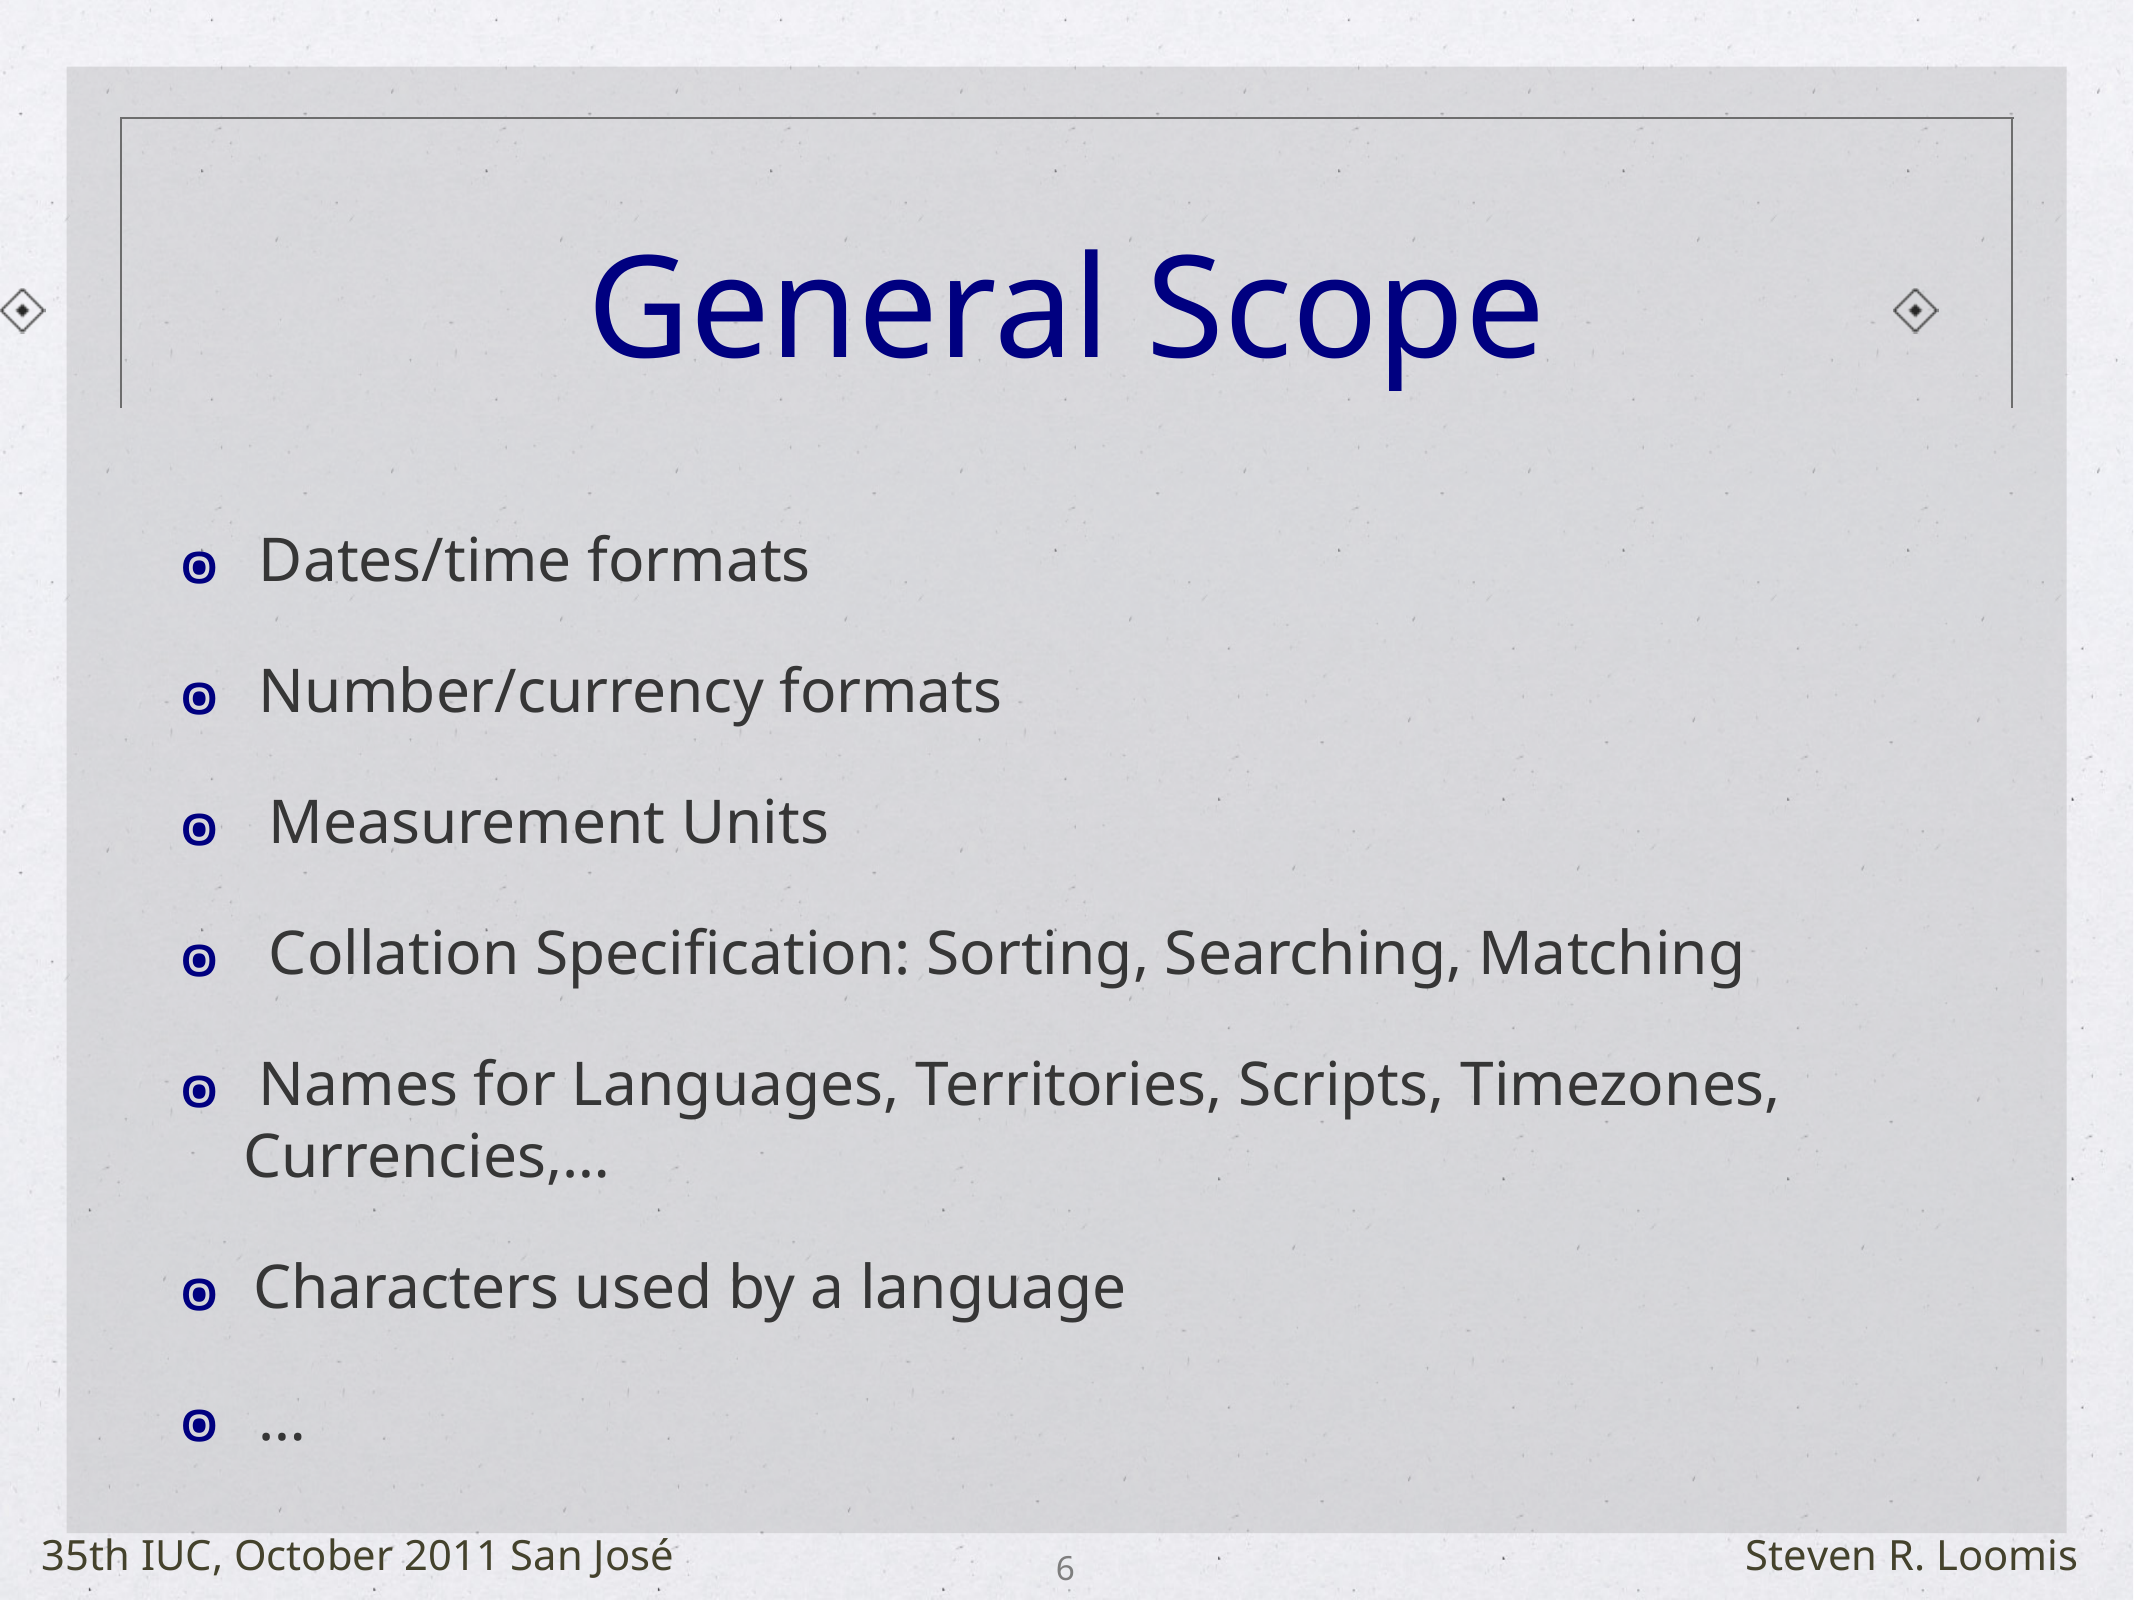

# General Scope
 Dates/time formats
 Number/currency formats
  Measurement Units
  Collation Specification: Sorting, Searching, Matching
 Names for Languages, Territories, Scripts, Timezones, Currencies,…
 Characters used by a language
 …
6